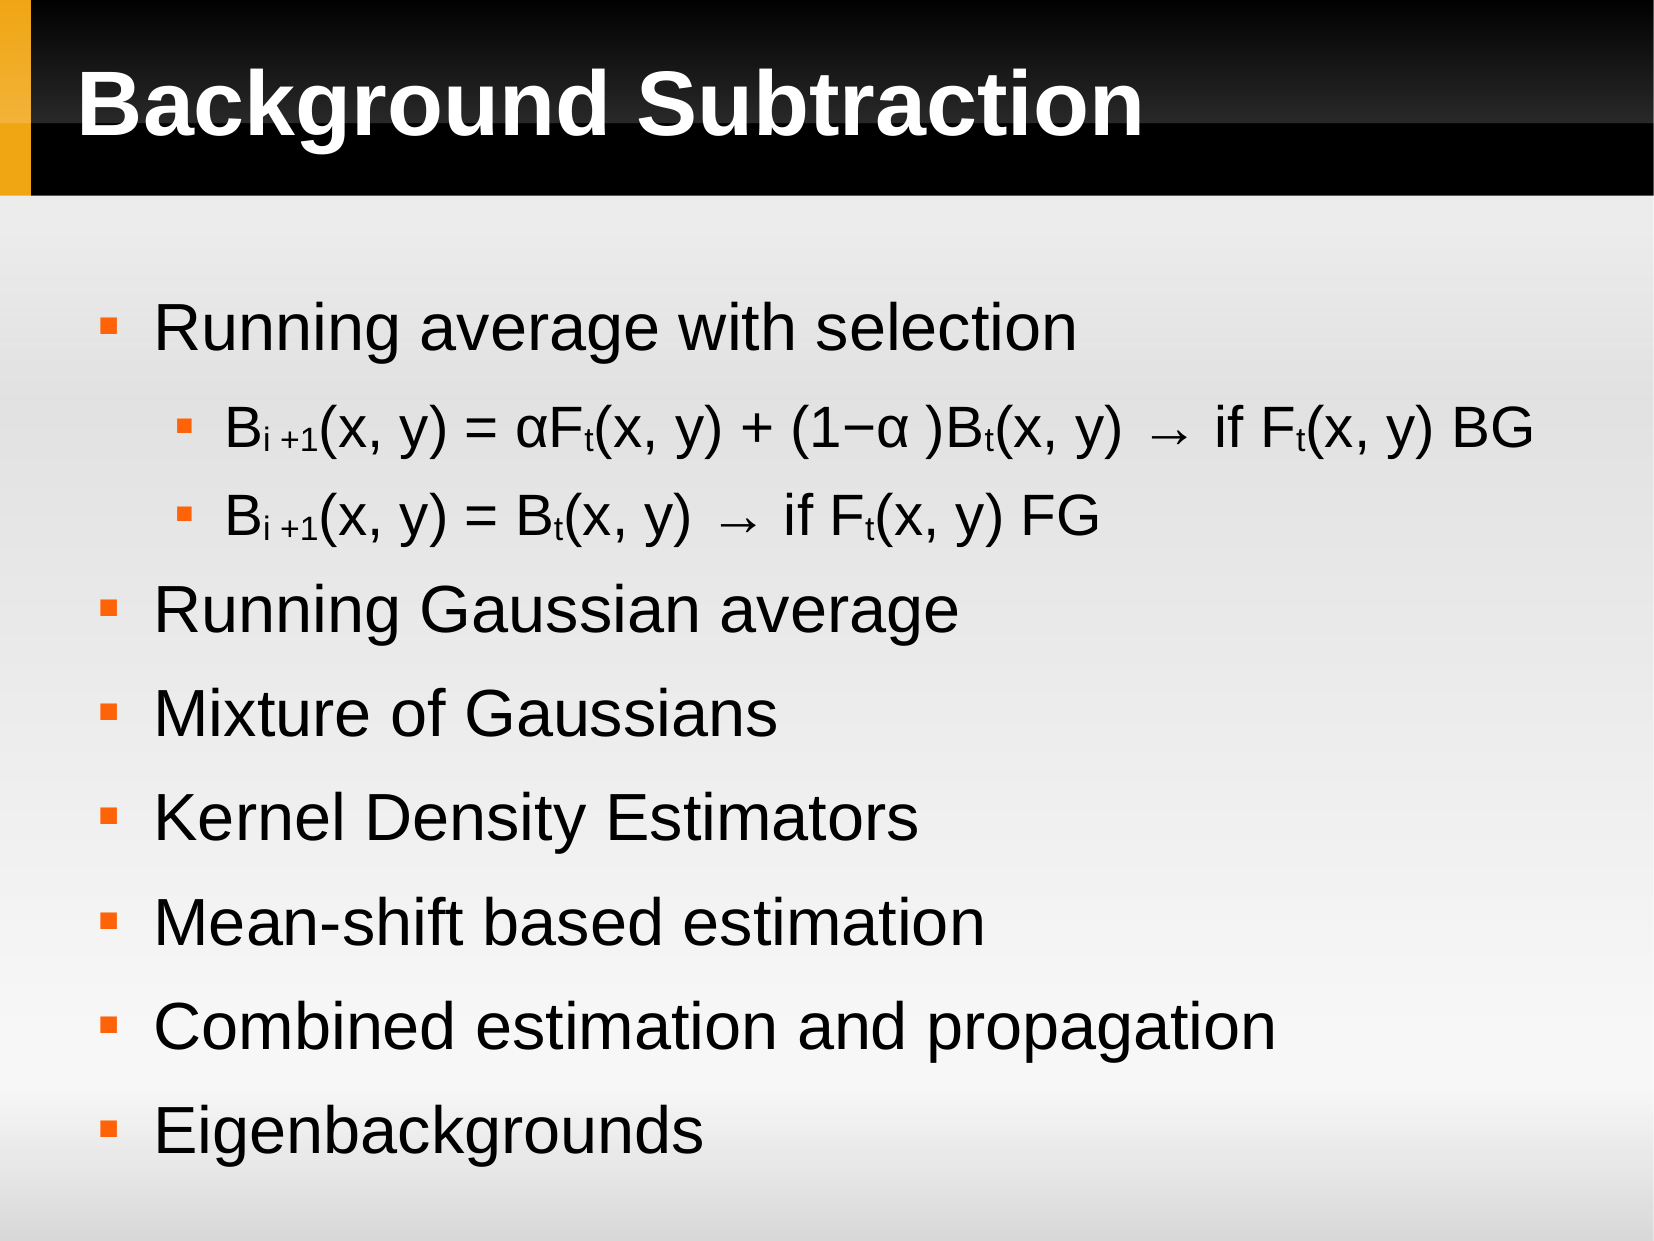

# Background Subtraction
Running average with selection
Bi +1(x, y) = αFt(x, y) + (1−α )Bt(x, y) → if Ft(x, y) BG
Bi +1(x, y) = Bt(x, y) → if Ft(x, y) FG
Running Gaussian average
Mixture of Gaussians
Kernel Density Estimators
Mean-shift based estimation
Combined estimation and propagation
Eigenbackgrounds